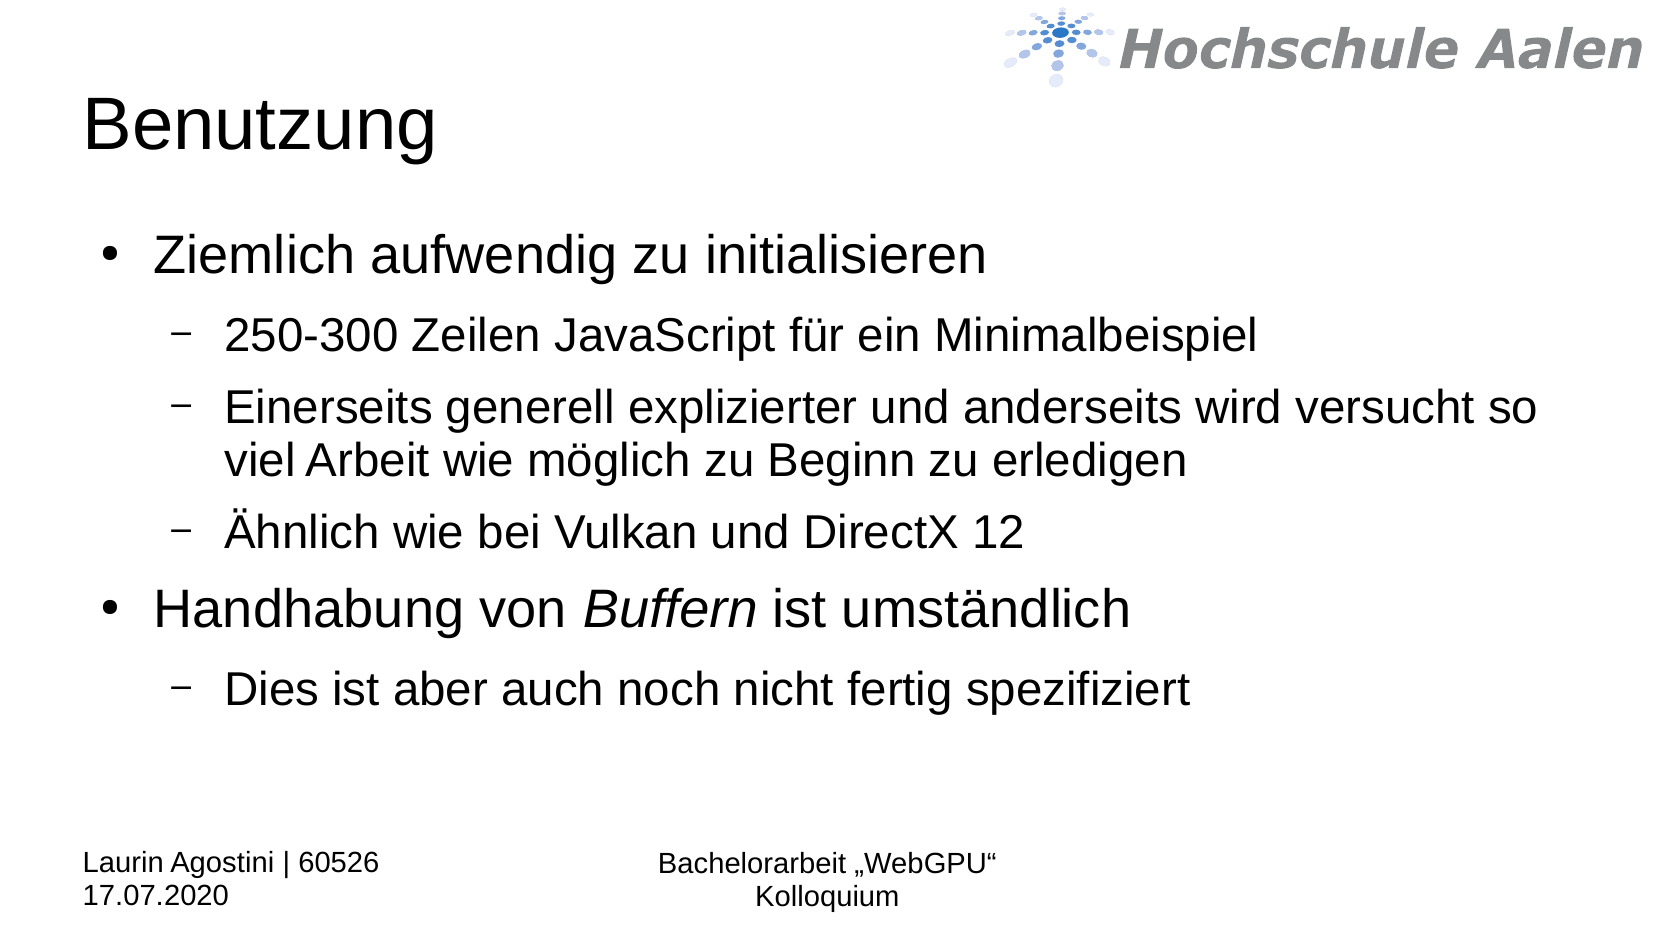

# Benutzung
Ziemlich aufwendig zu initialisieren
250-300 Zeilen JavaScript für ein Minimalbeispiel
Einerseits generell explizierter und anderseits wird versucht so viel Arbeit wie möglich zu Beginn zu erledigen
Ähnlich wie bei Vulkan und DirectX 12
Handhabung von Buffern ist umständlich
Dies ist aber auch noch nicht fertig spezifiziert